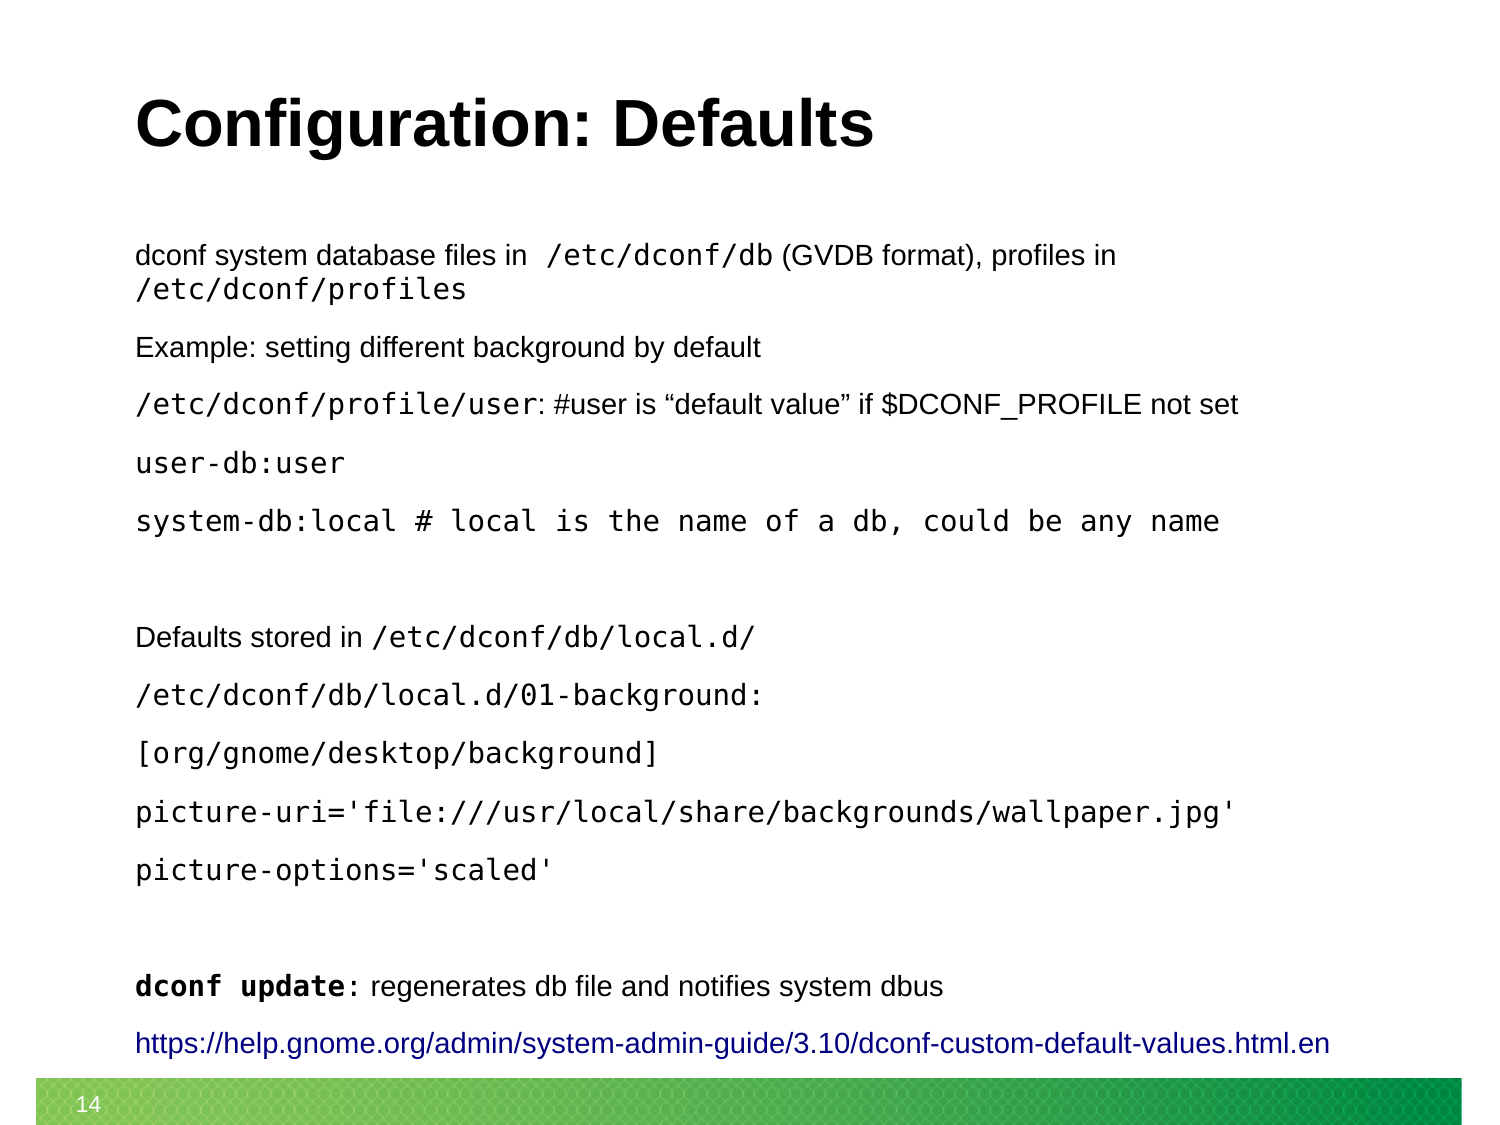

# Configuration: Defaults
dconf system database files in /etc/dconf/db (GVDB format), profiles in /etc/dconf/profiles
Example: setting different background by default
/etc/dconf/profile/user: #user is “default value” if $DCONF_PROFILE not set
user-db:user
system-db:local # local is the name of a db, could be any name
Defaults stored in /etc/dconf/db/local.d/
/etc/dconf/db/local.d/01-background:
[org/gnome/desktop/background]
picture-uri='file:///usr/local/share/backgrounds/wallpaper.jpg'
picture-options='scaled'
dconf update: regenerates db file and notifies system dbus
https://help.gnome.org/admin/system-admin-guide/3.10/dconf-custom-default-values.html.en